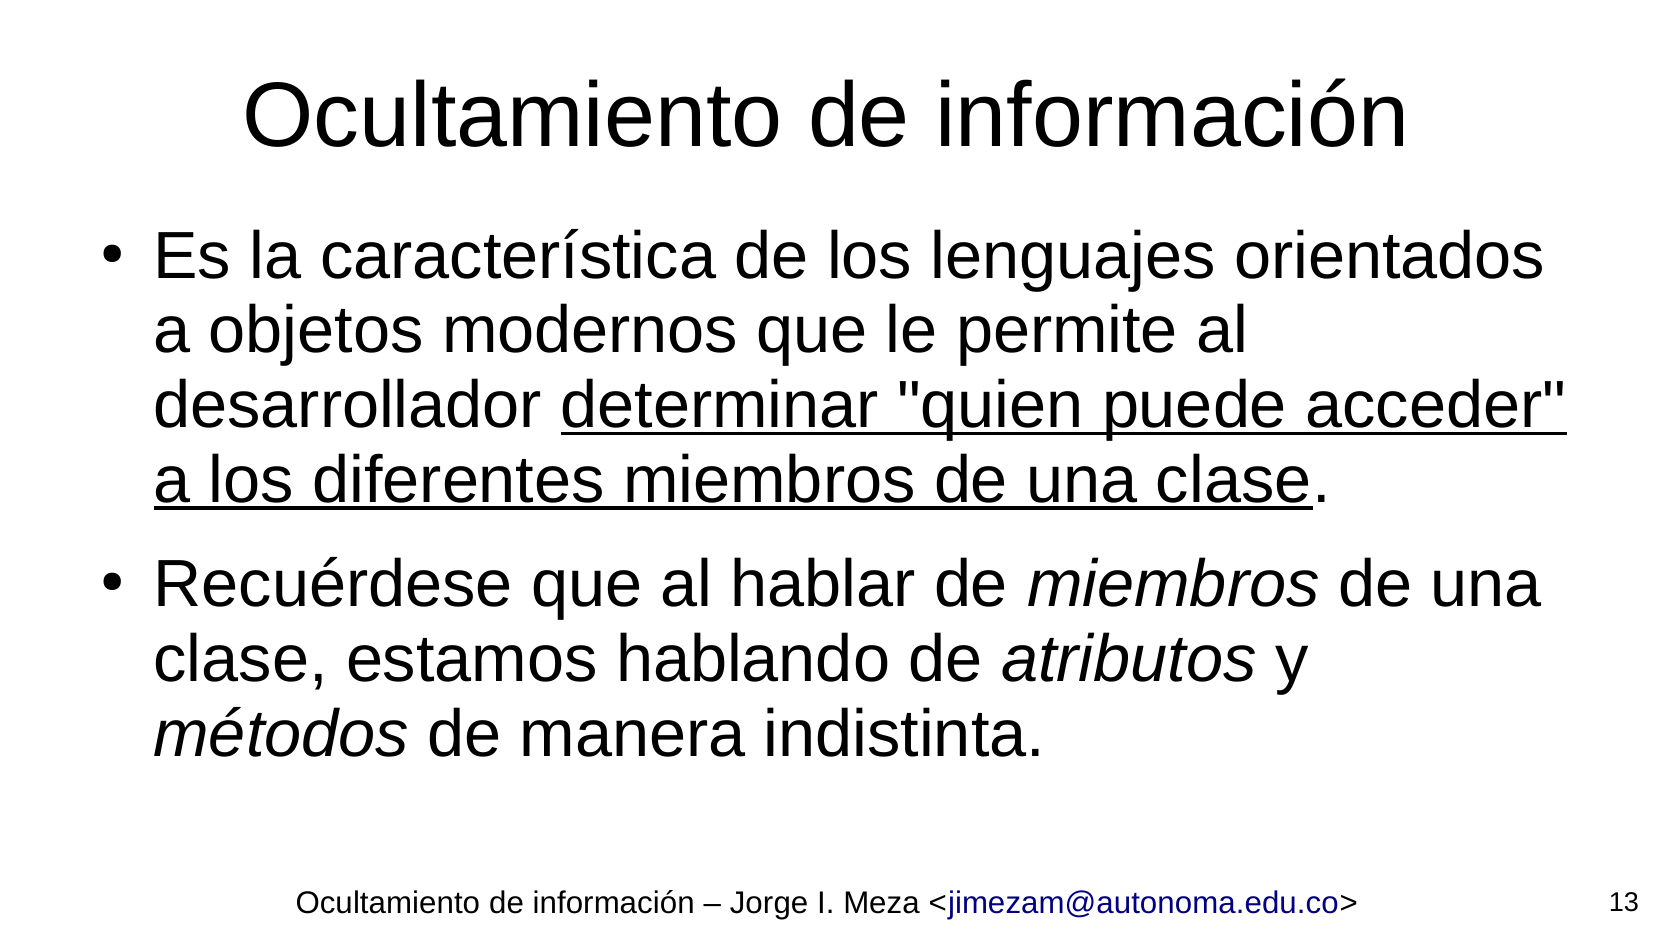

# Ocultamiento de información
Es la característica de los lenguajes orientados a objetos modernos que le permite al desarrollador determinar "quien puede acceder" a los diferentes miembros de una clase.
Recuérdese que al hablar de miembros de una clase, estamos hablando de atributos y métodos de manera indistinta.